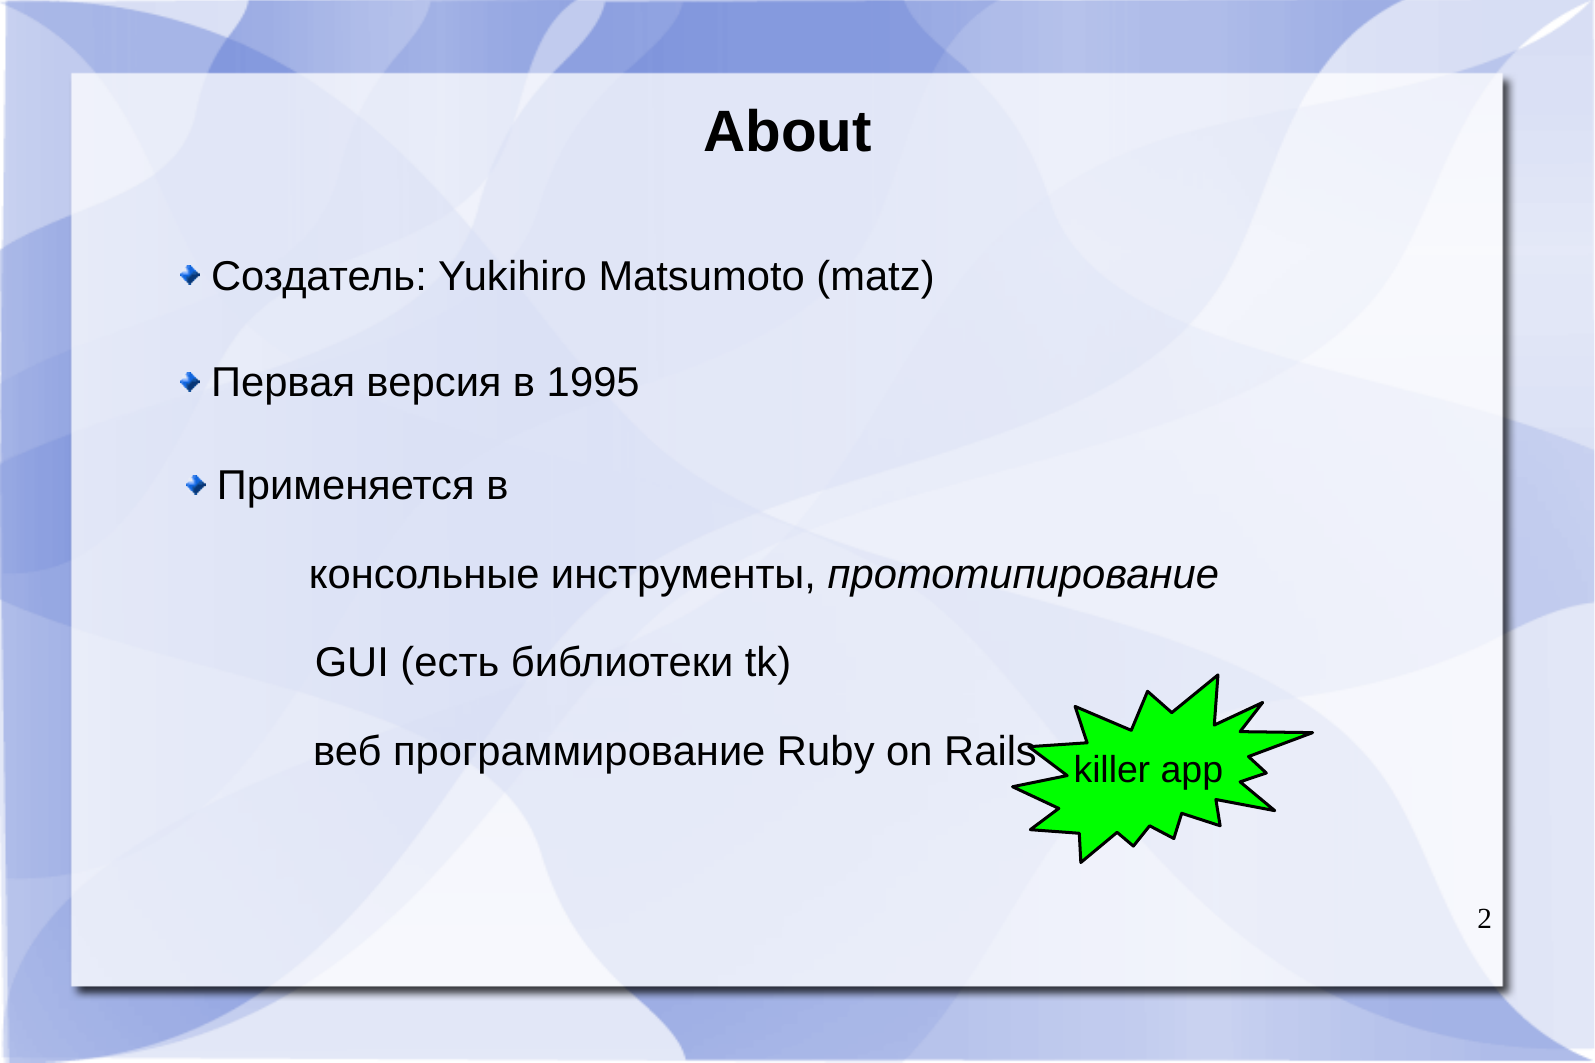

# About
 Создатель: Yukihiro Matsumoto (matz)
 Первая версия в 1995
 Применяется в
консольные инструменты, прототипирование
GUI (есть библиотеки tk)
killer app
веб программирование Ruby on Rails
2